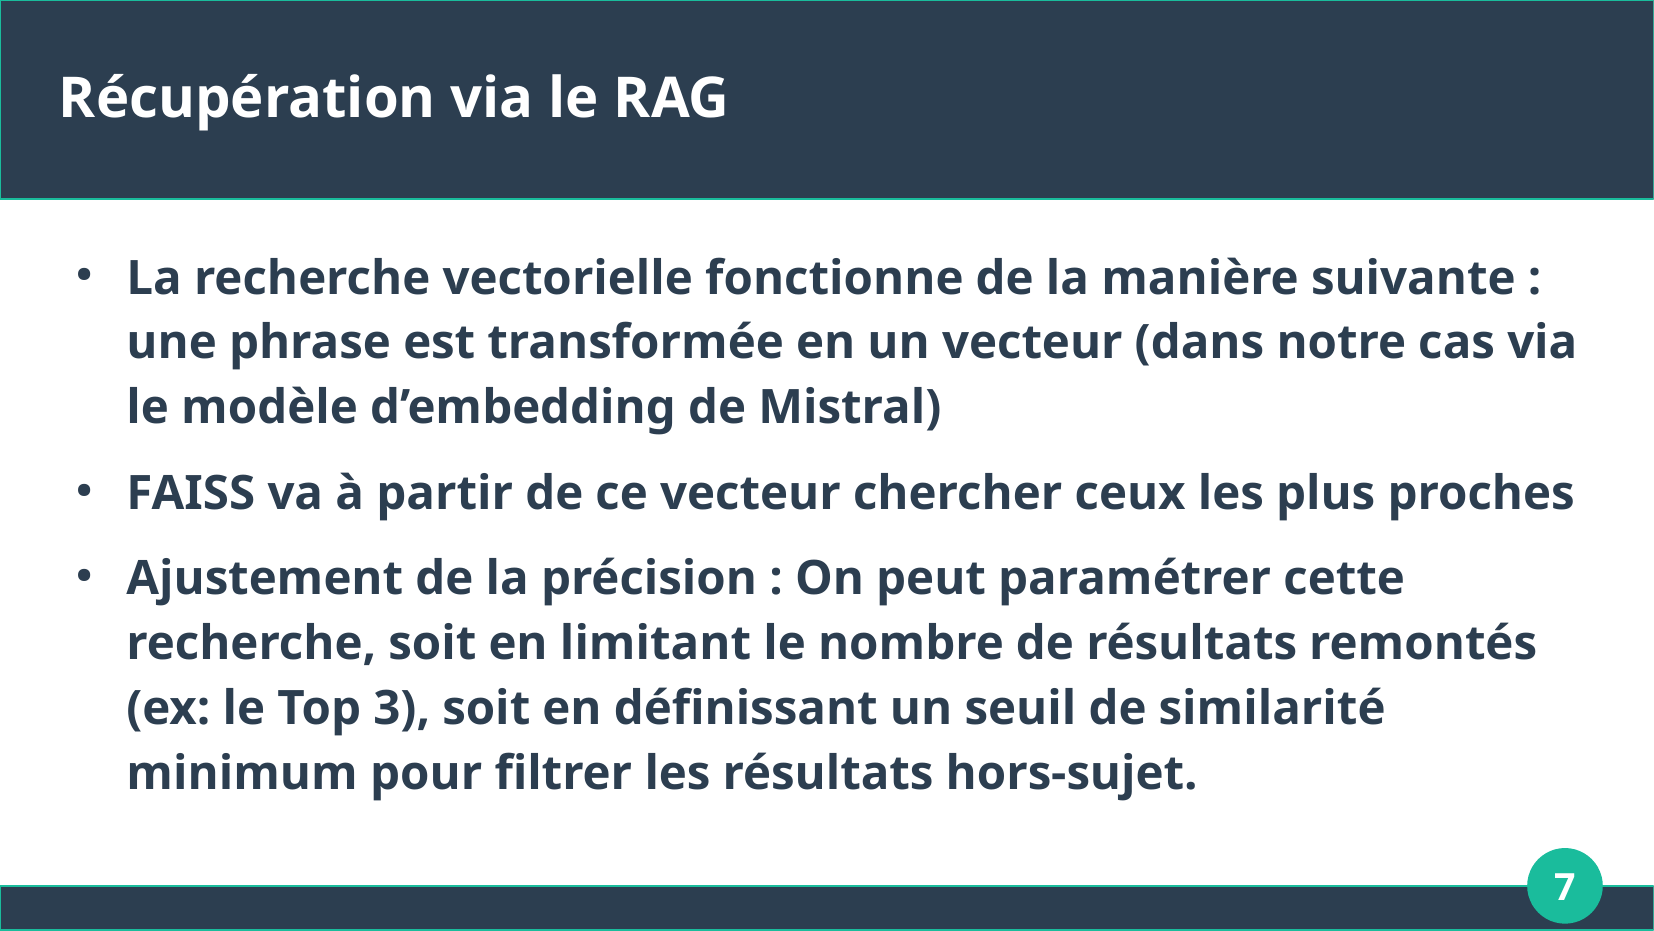

# Récupération via le RAG
La recherche vectorielle fonctionne de la manière suivante : une phrase est transformée en un vecteur (dans notre cas via le modèle d’embedding de Mistral)
FAISS va à partir de ce vecteur chercher ceux les plus proches
Ajustement de la précision : On peut paramétrer cette recherche, soit en limitant le nombre de résultats remontés (ex: le Top 3), soit en définissant un seuil de similarité minimum pour filtrer les résultats hors-sujet.
7